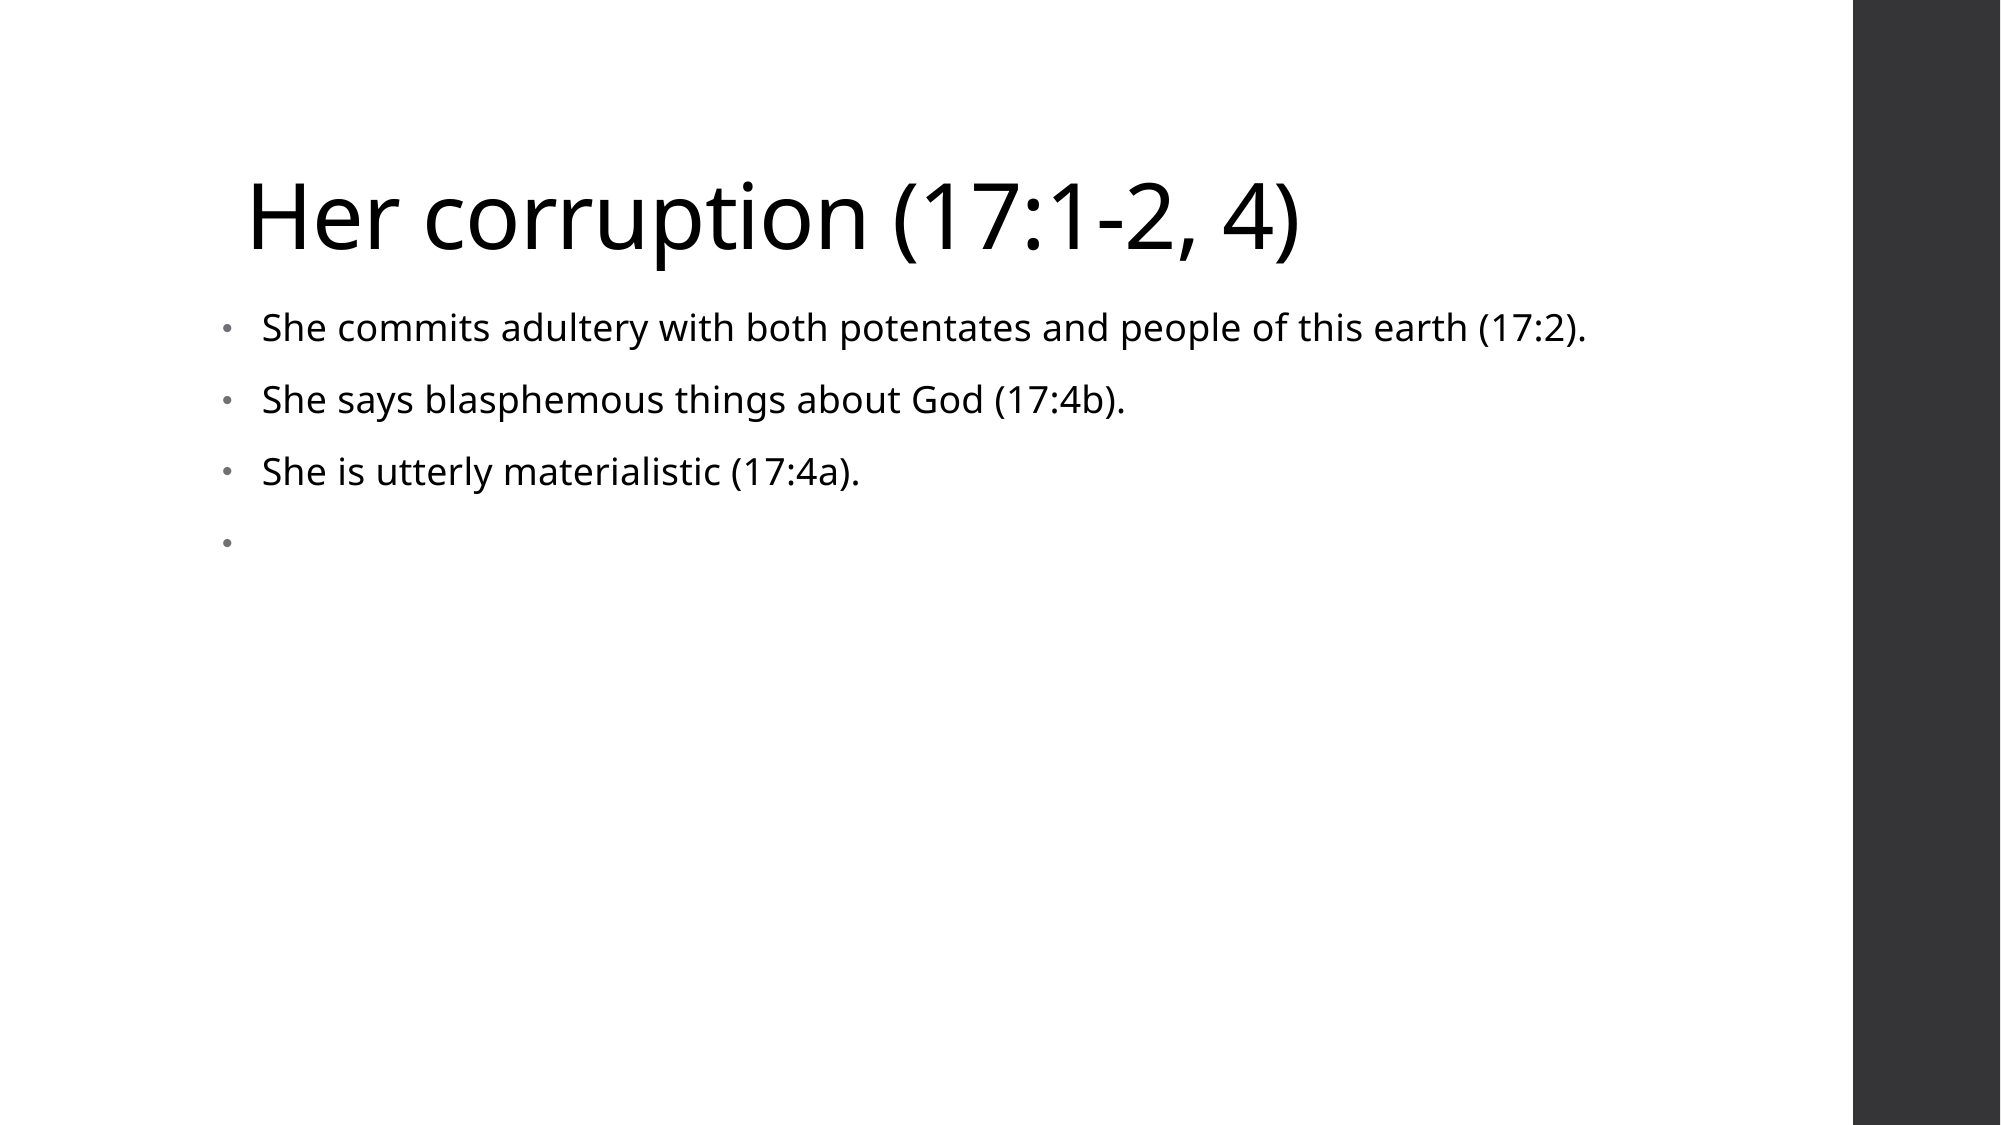

# Her corruption (17:1-2, 4)
 She commits adultery with both potentates and people of this earth (17:2).
 She says blasphemous things about God (17:4b).
 She is utterly materialistic (17:4a).